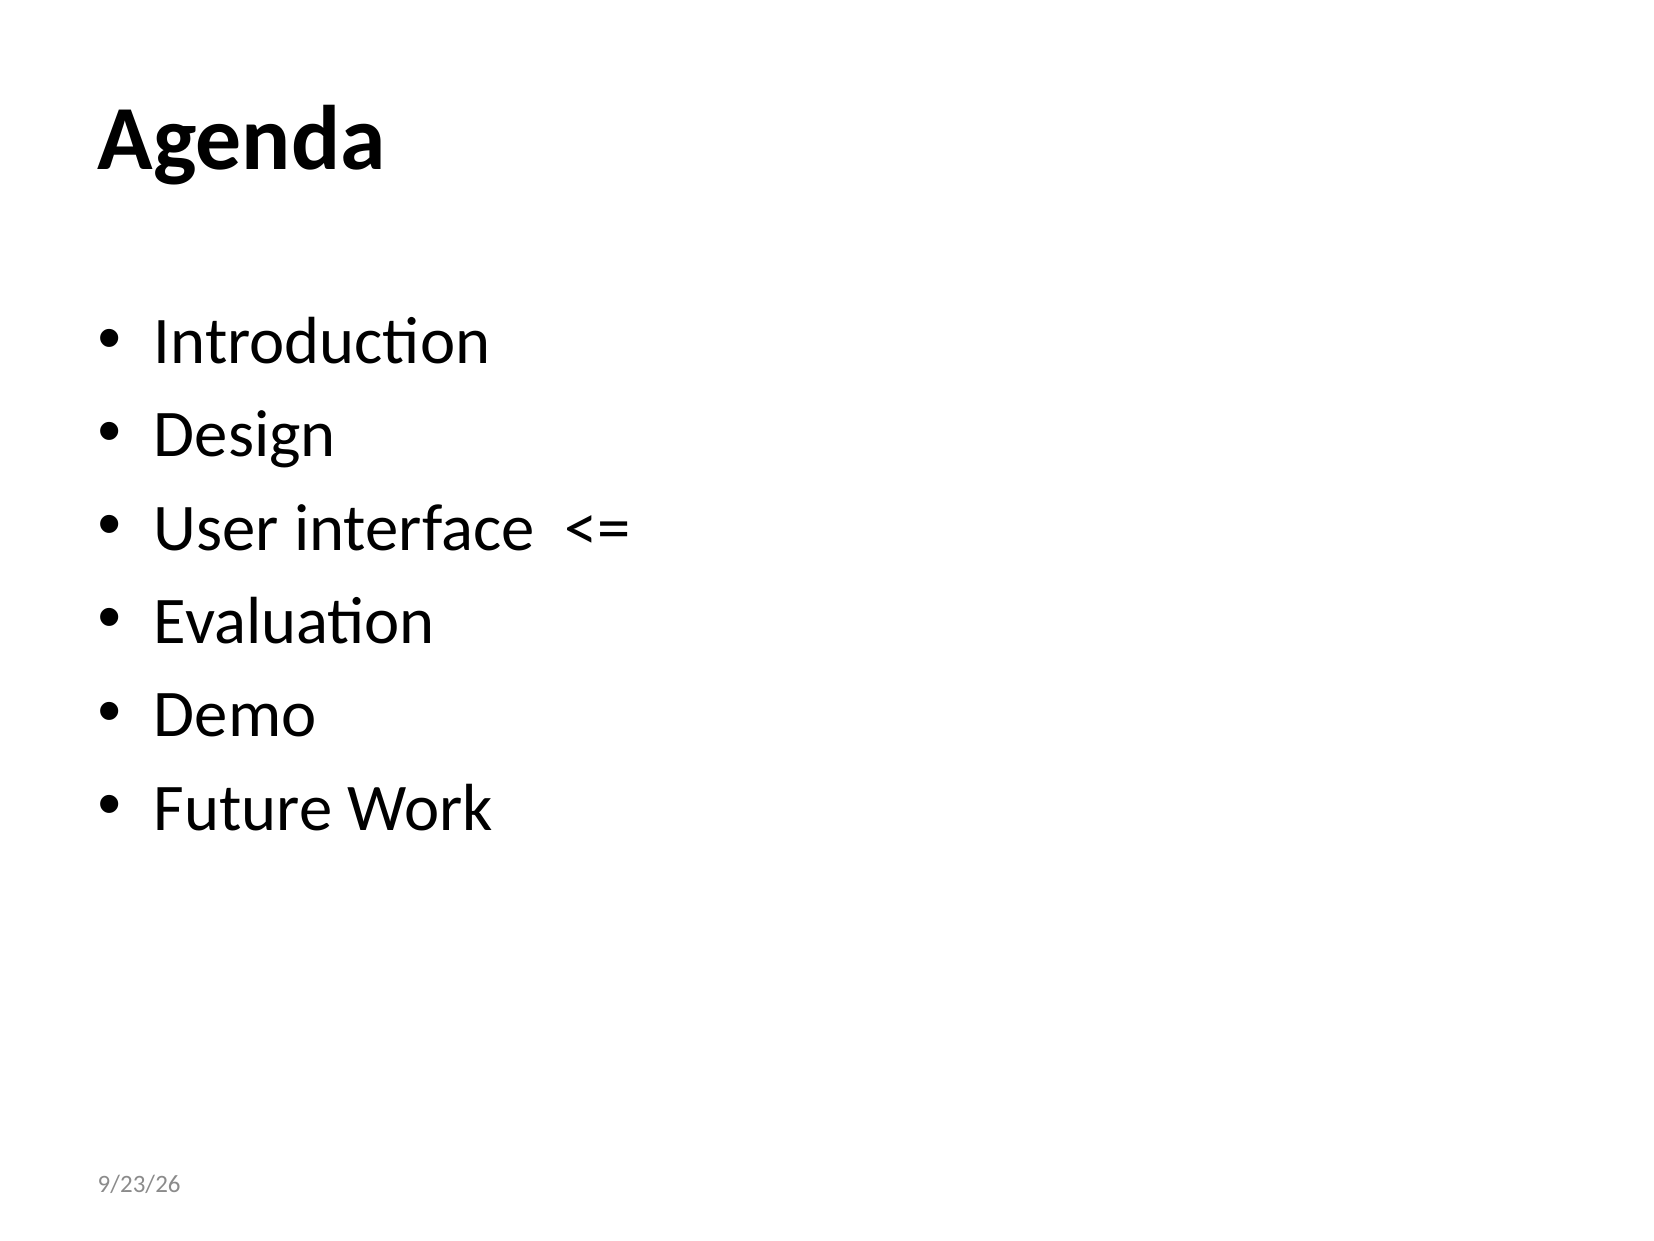

# Agenda
Introduction
Design
User interface <=
Evaluation
Demo
Future Work